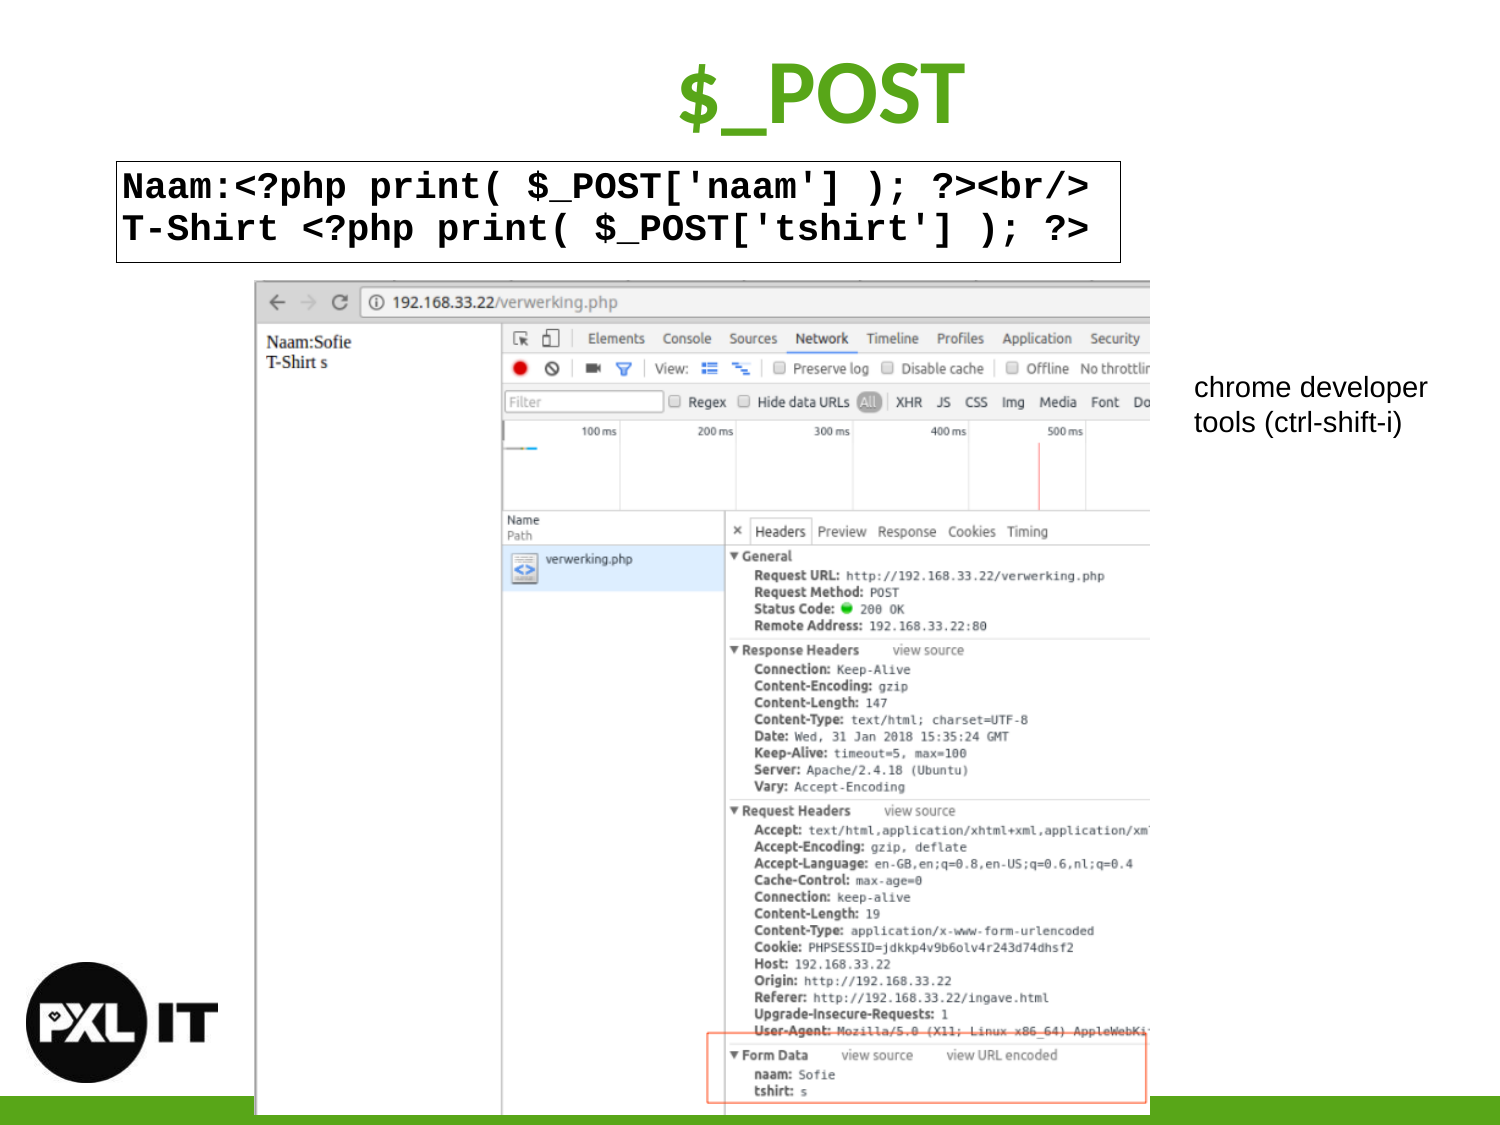

$_POST
| Naam:<?php print( $\_POST['naam'] ); ?><br/> T-Shirt <?php print( $\_POST['tshirt'] ); ?> |
| --- |
chrome developer tools (ctrl-shift-i)